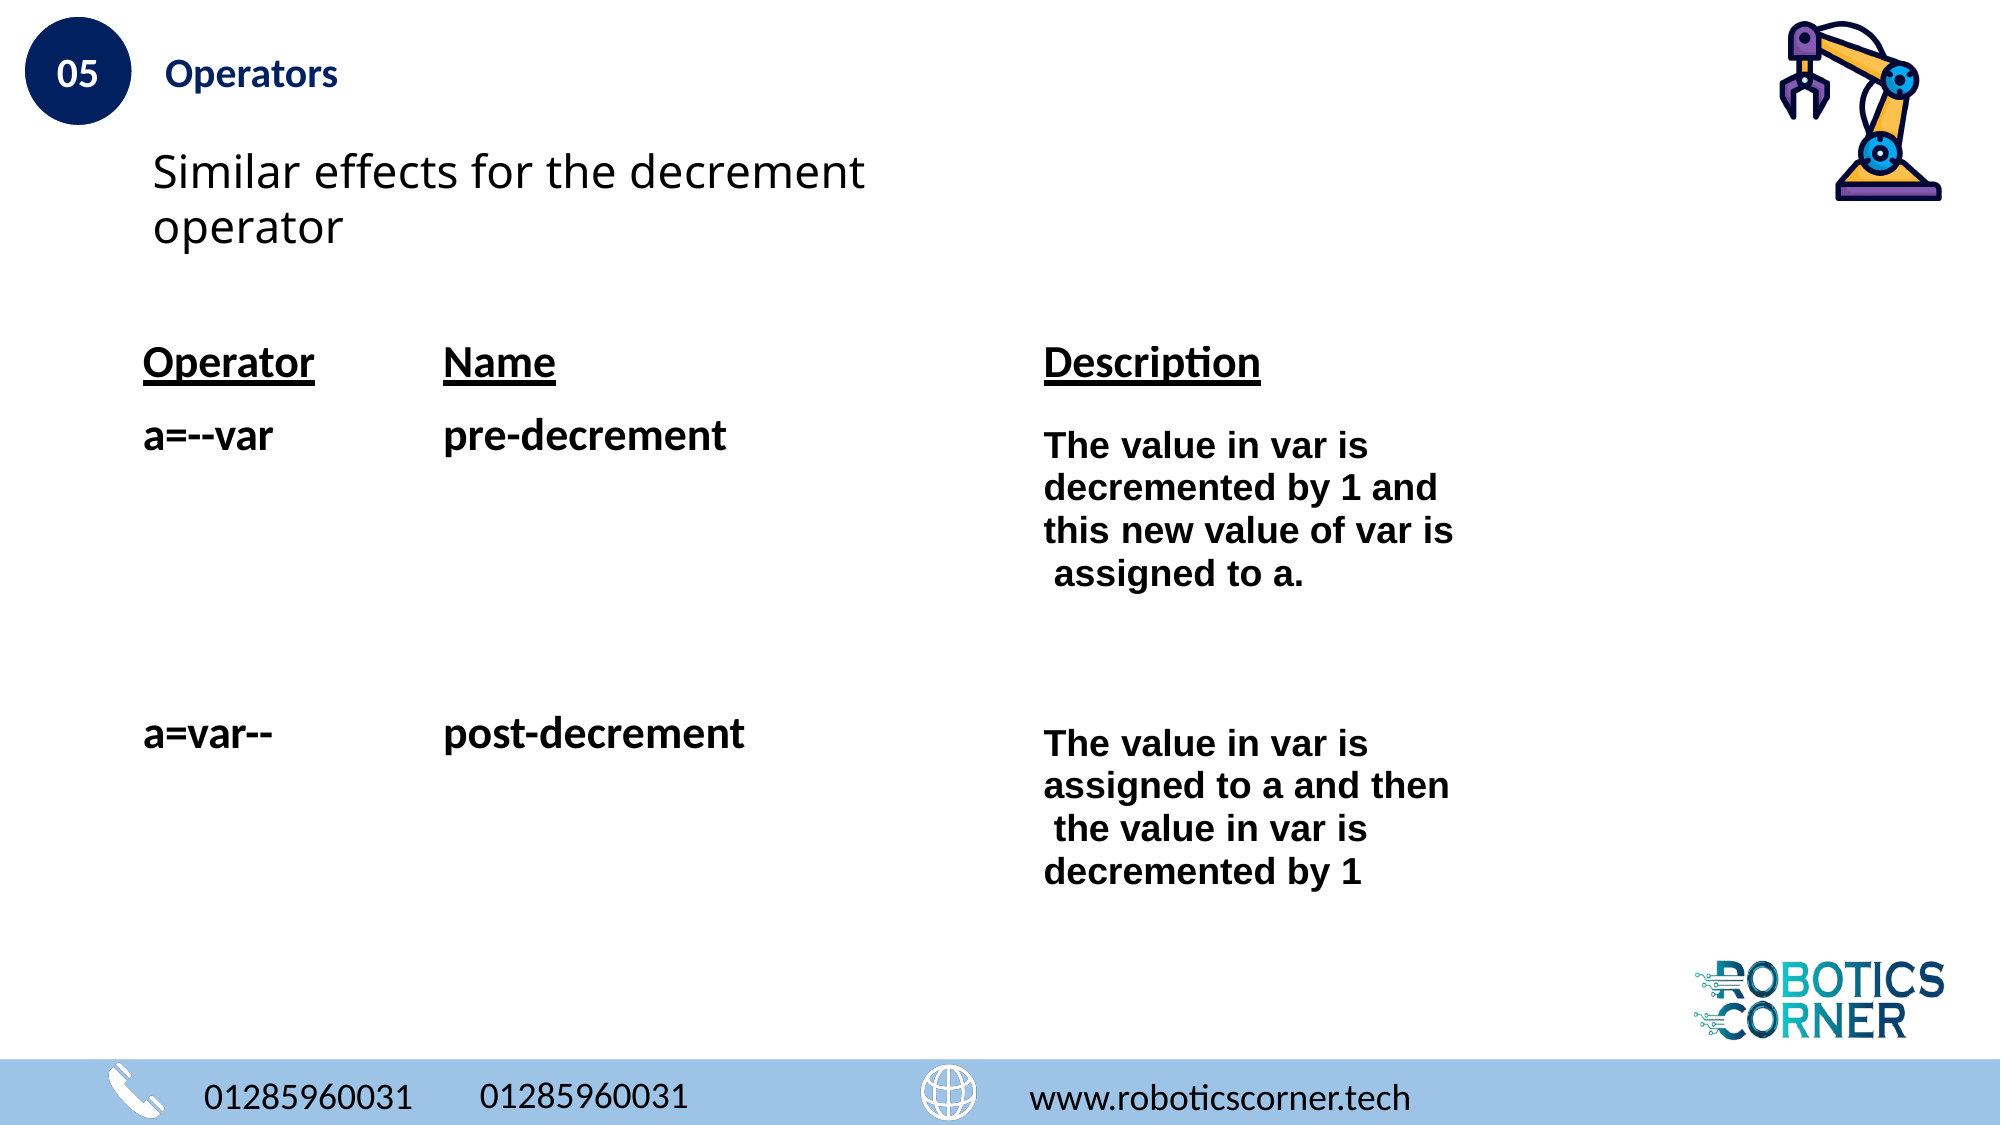

05
Operators
# Similar effects for the decrement operator
| Operator | Name | Description |
| --- | --- | --- |
| a=--var | pre-decrement | The value in var is decremented by 1 and this new value of var is assigned to a. |
| a=var-- | post-decrement | The value in var is assigned to a and then the value in var is decremented by 1 |
01285960031
01285960031
www.roboticscorner.tech